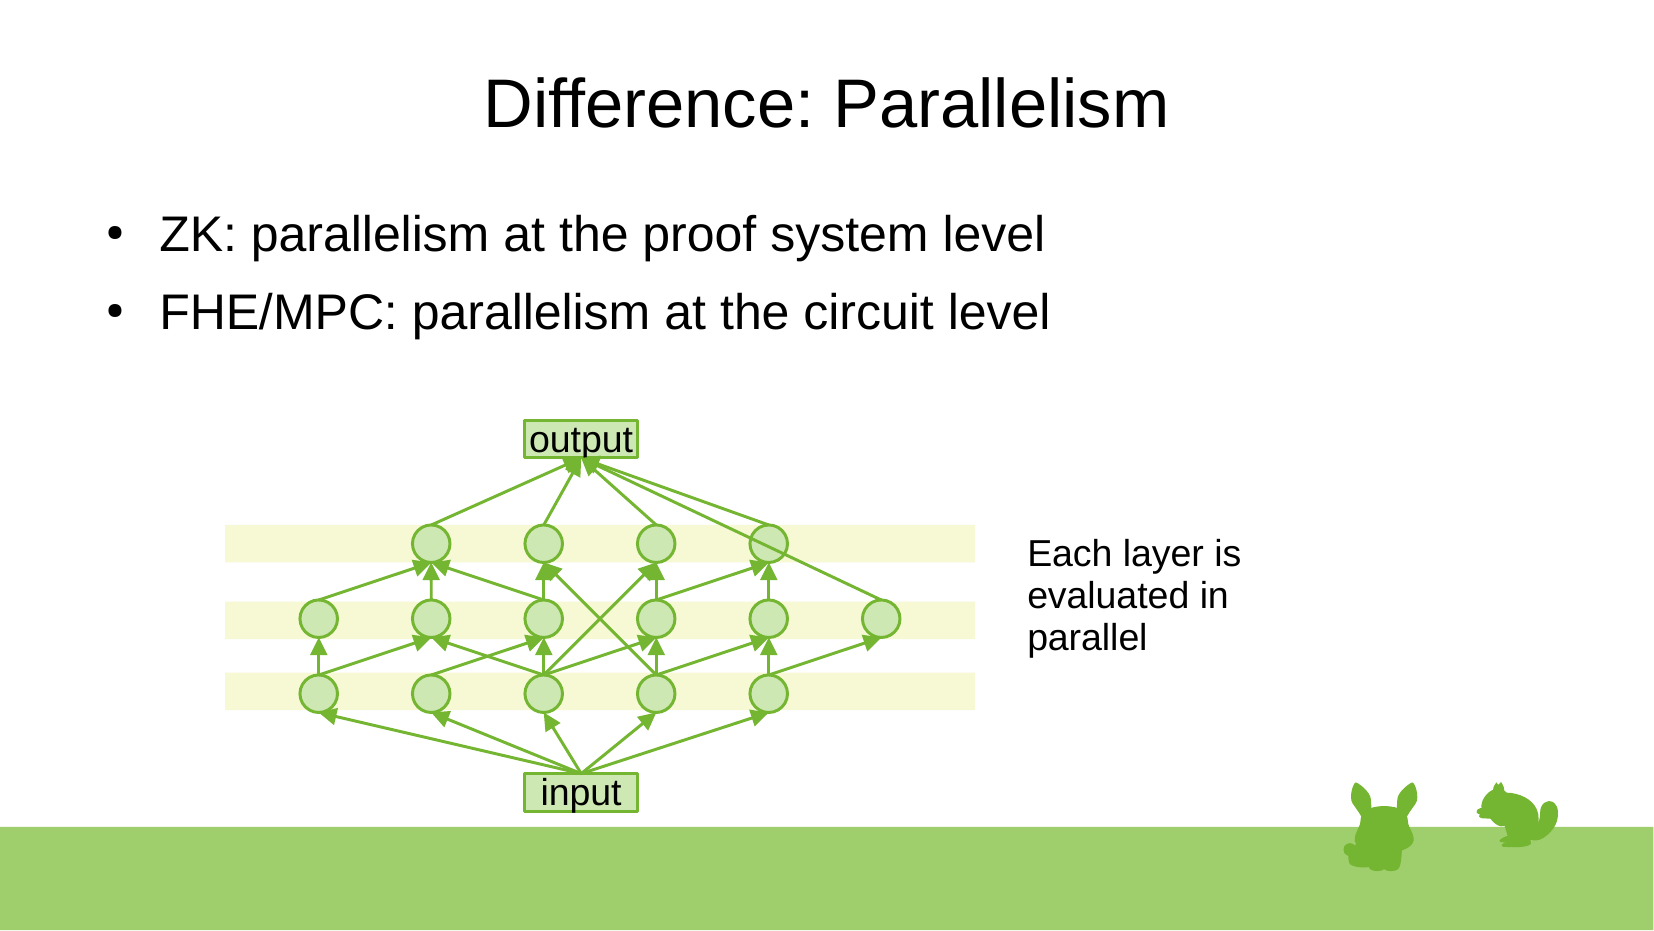

# Difference: Parallelism
ZK: parallelism at the proof system level
FHE/MPC: parallelism at the circuit level
output
input
Each layer is evaluated in parallel